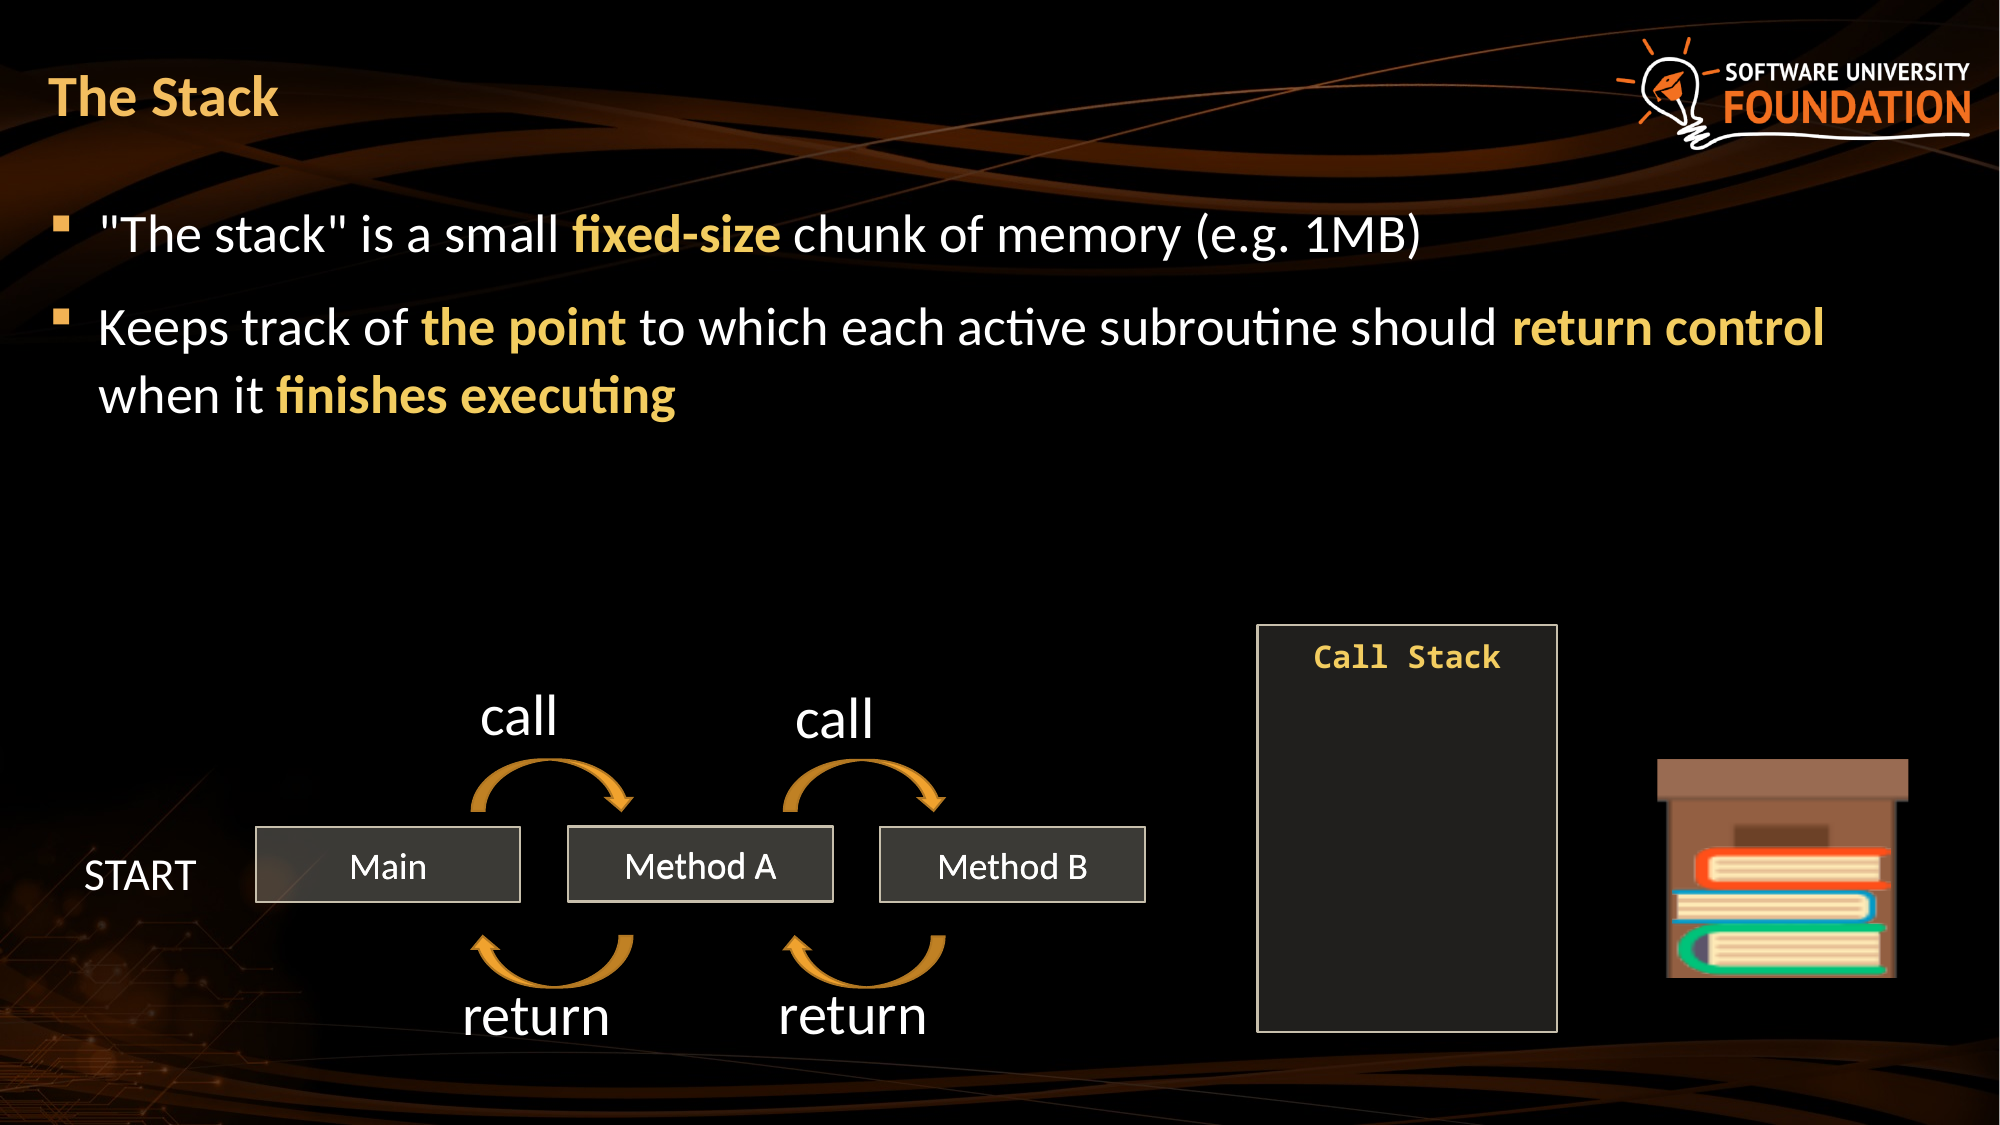

The Stack
# "The stack" is a small fixed-size chunk of memory (e.g. 1MB)
Keeps track of the point to which each active subroutine should return control when it finishes executing
Call Stack
call
call
Method A
Main
Method A
Method B
Main
Method B
START
return
return